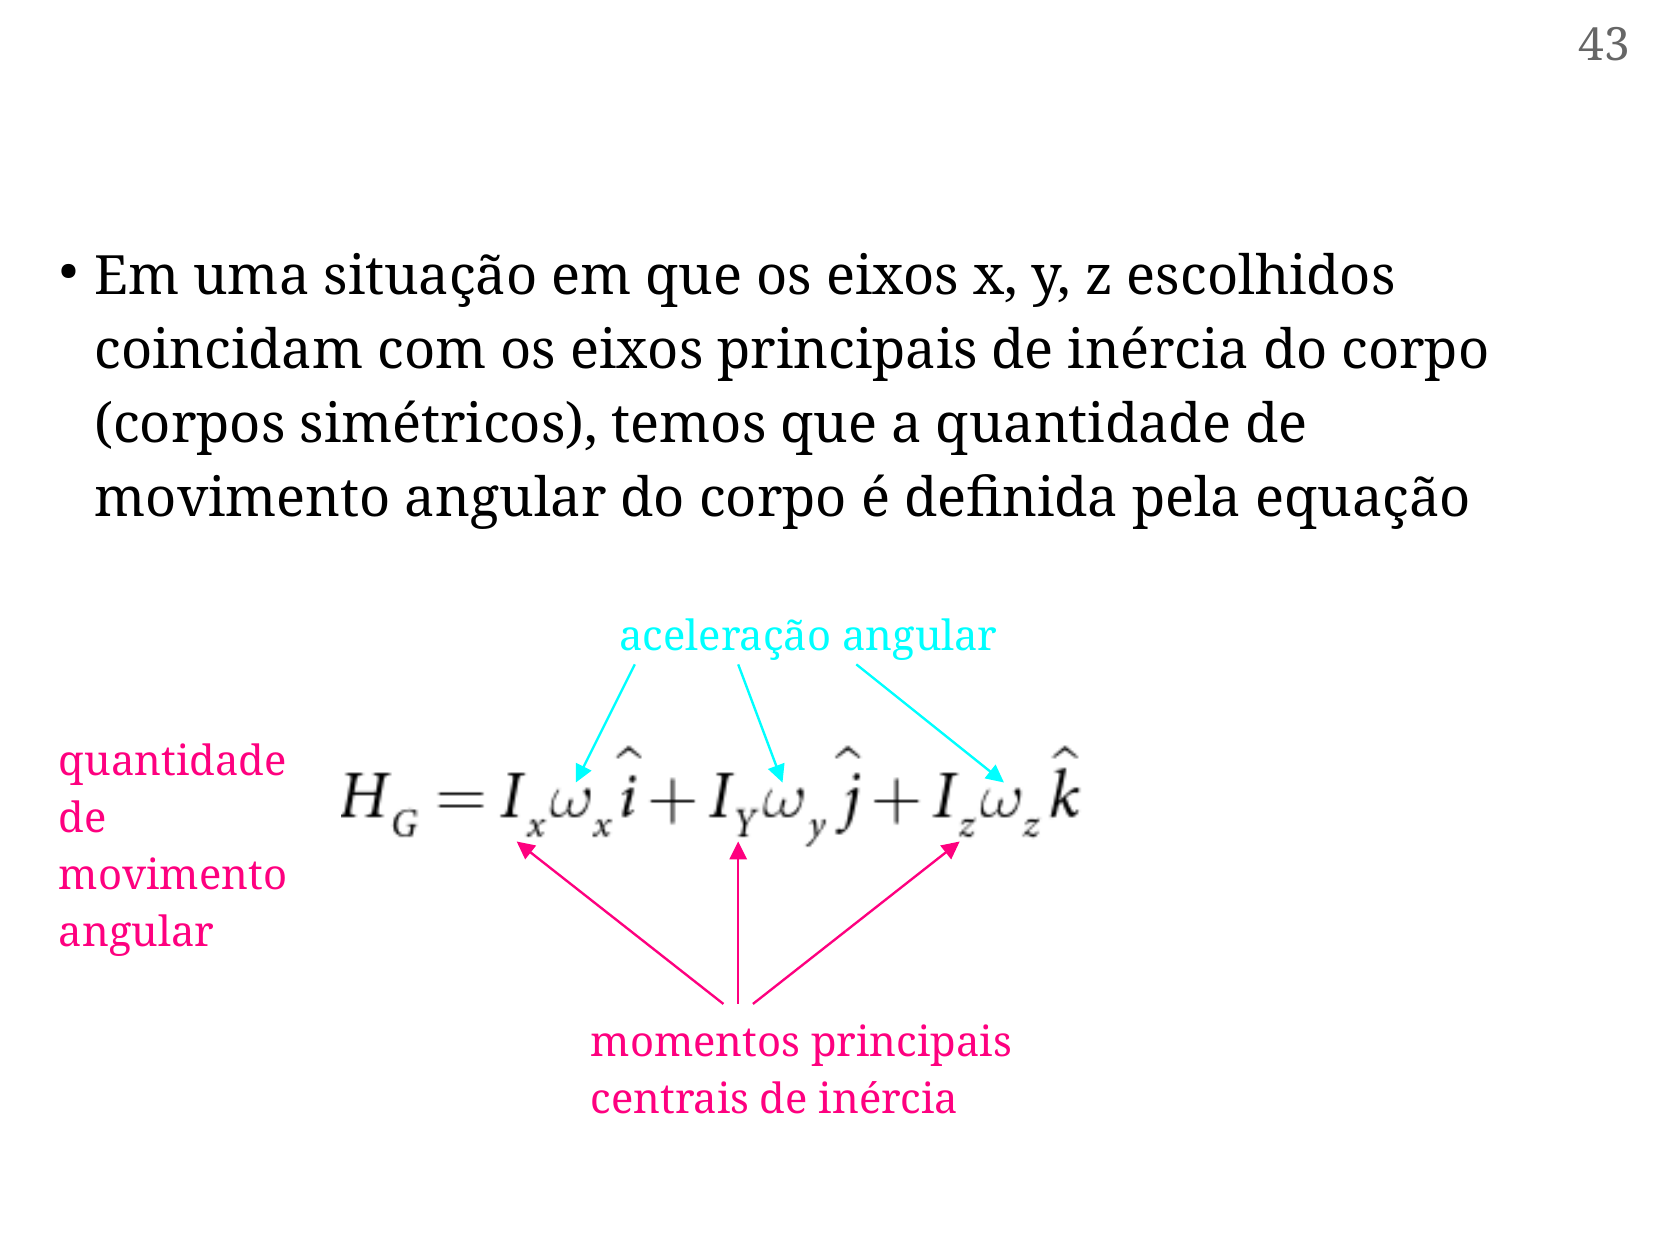

43
#
Em uma situação em que os eixos x, y, z escolhidos coincidam com os eixos principais de inércia do corpo (corpos simétricos), temos que a quantidade de movimento angular do corpo é definida pela equação
aceleração angular
quantidade de movimento angular
momentos principais centrais de inércia